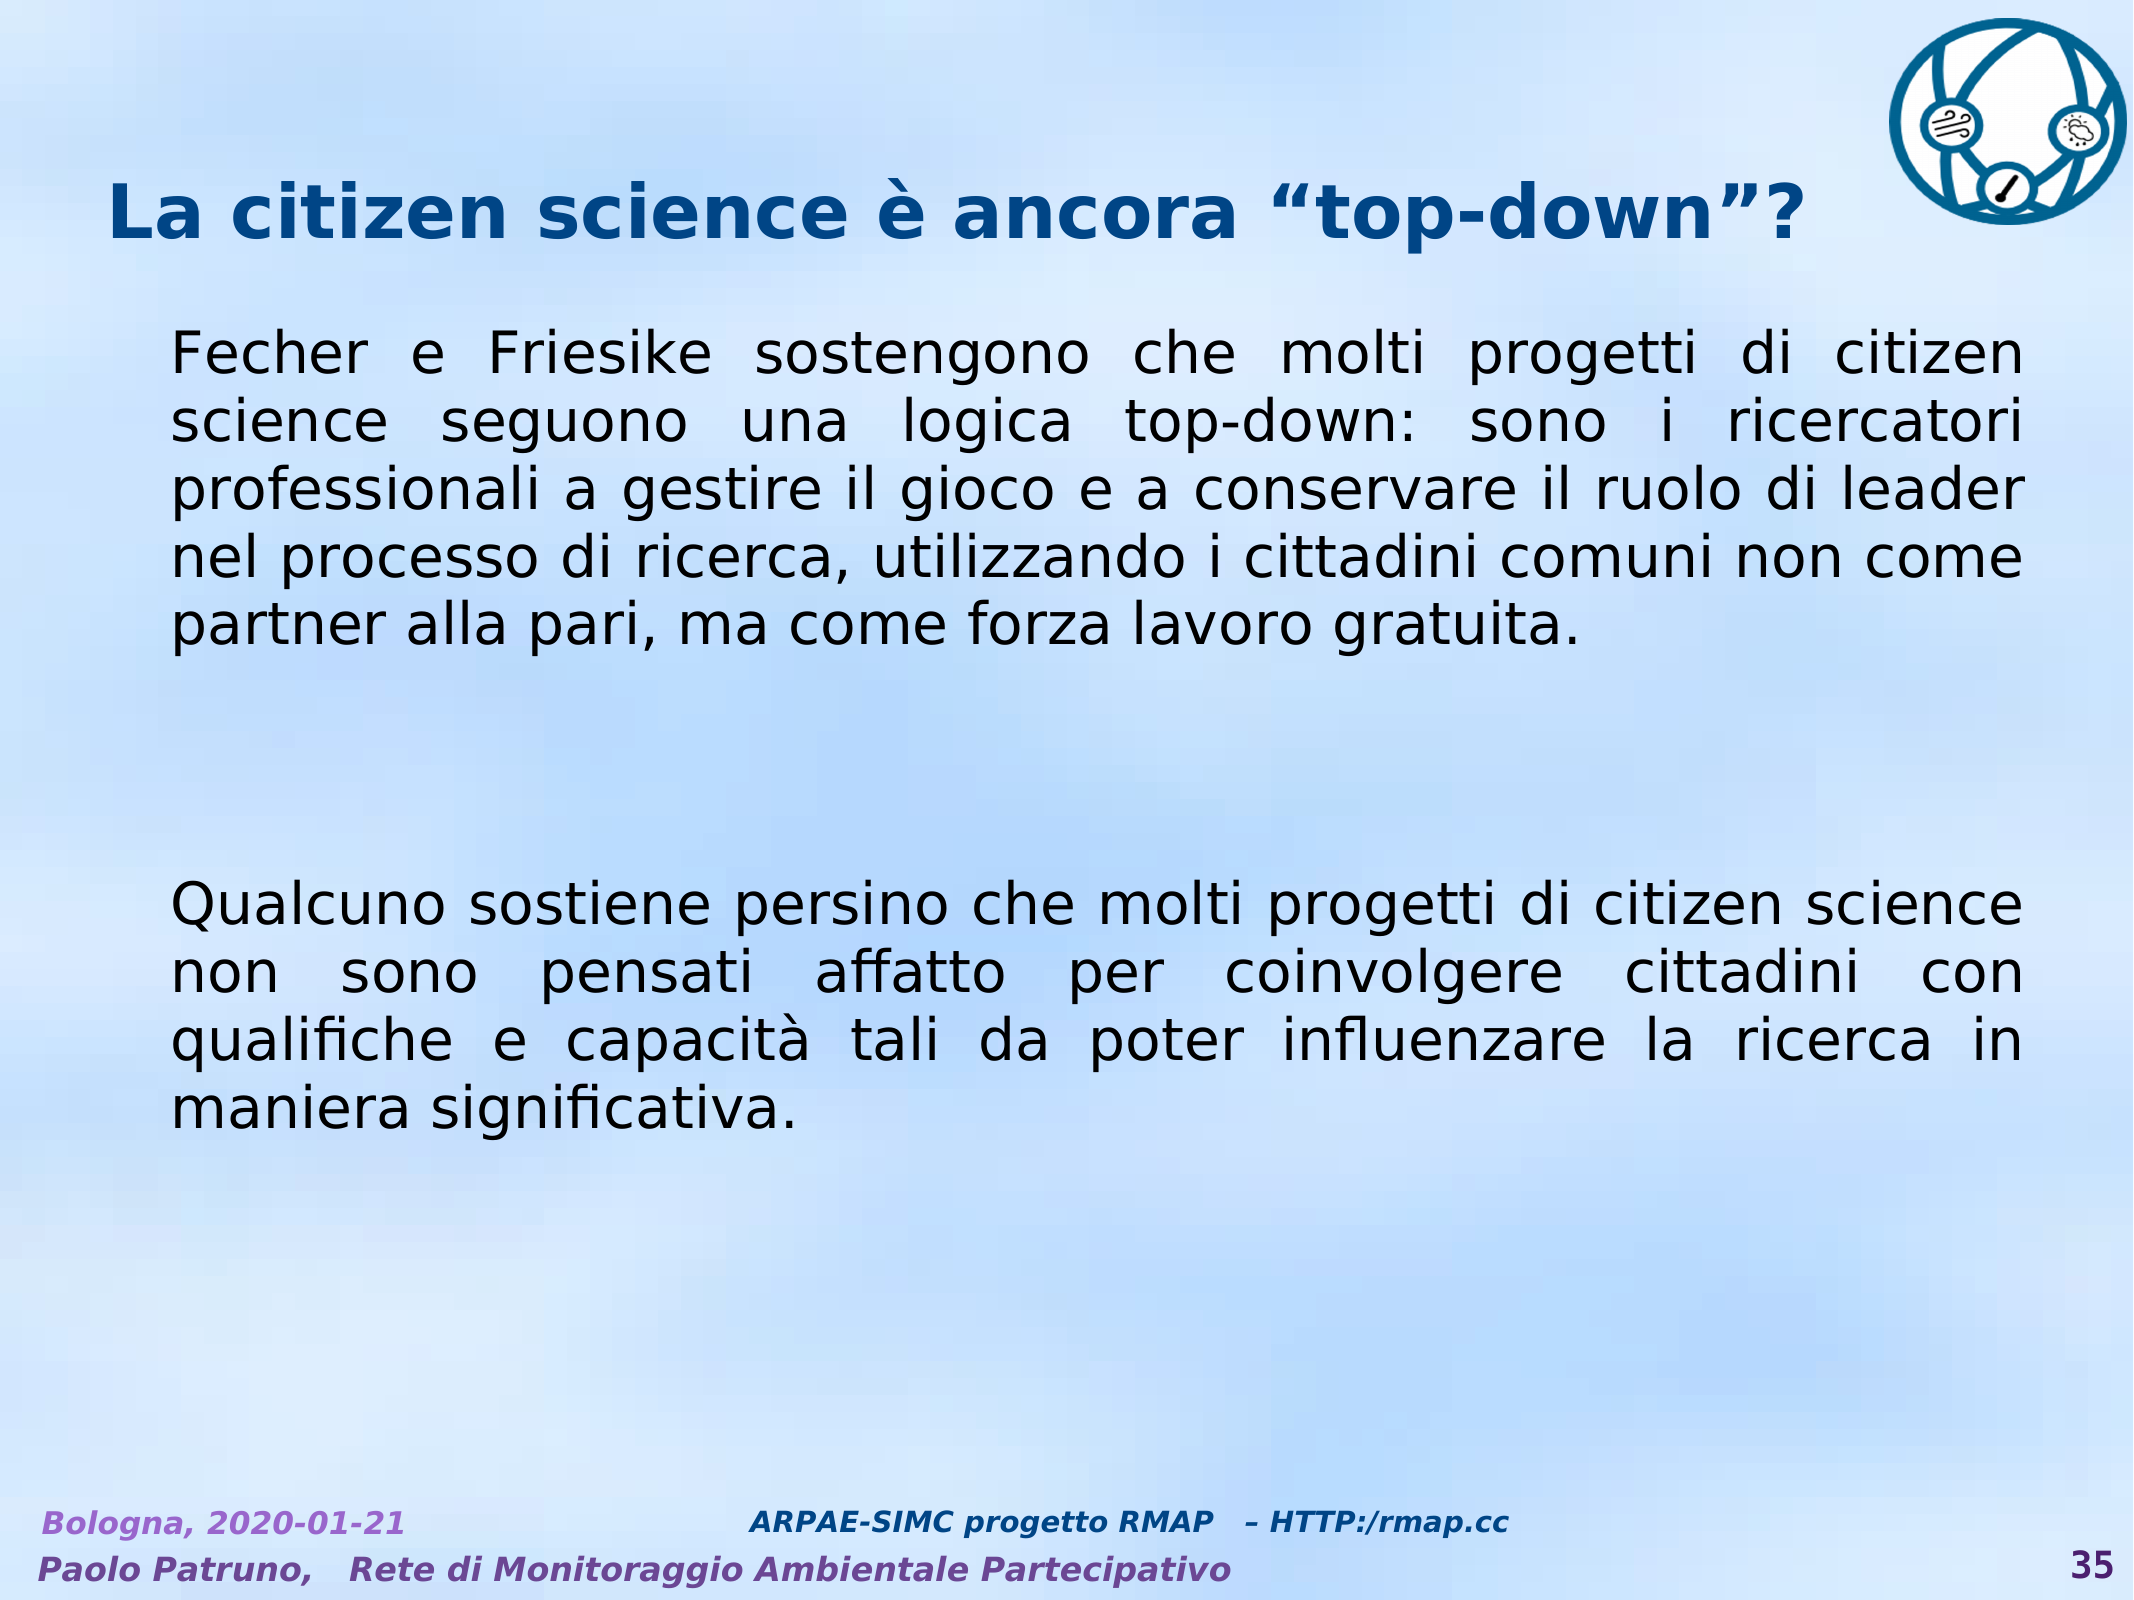

# La citizen science è ancora “top-down”?
Fecher e Friesike sostengono che molti progetti di citizen science seguono una logica top-down: sono i ricercatori professionali a gestire il gioco e a conservare il ruolo di leader nel processo di ricerca, utilizzando i cittadini comuni non come partner alla pari, ma come forza lavoro gratuita.
Qualcuno sostiene persino che molti progetti di citizen science non sono pensati affatto per coinvolgere cittadini con qualifiche e capacità tali da poter influenzare la ricerca in maniera significativa.